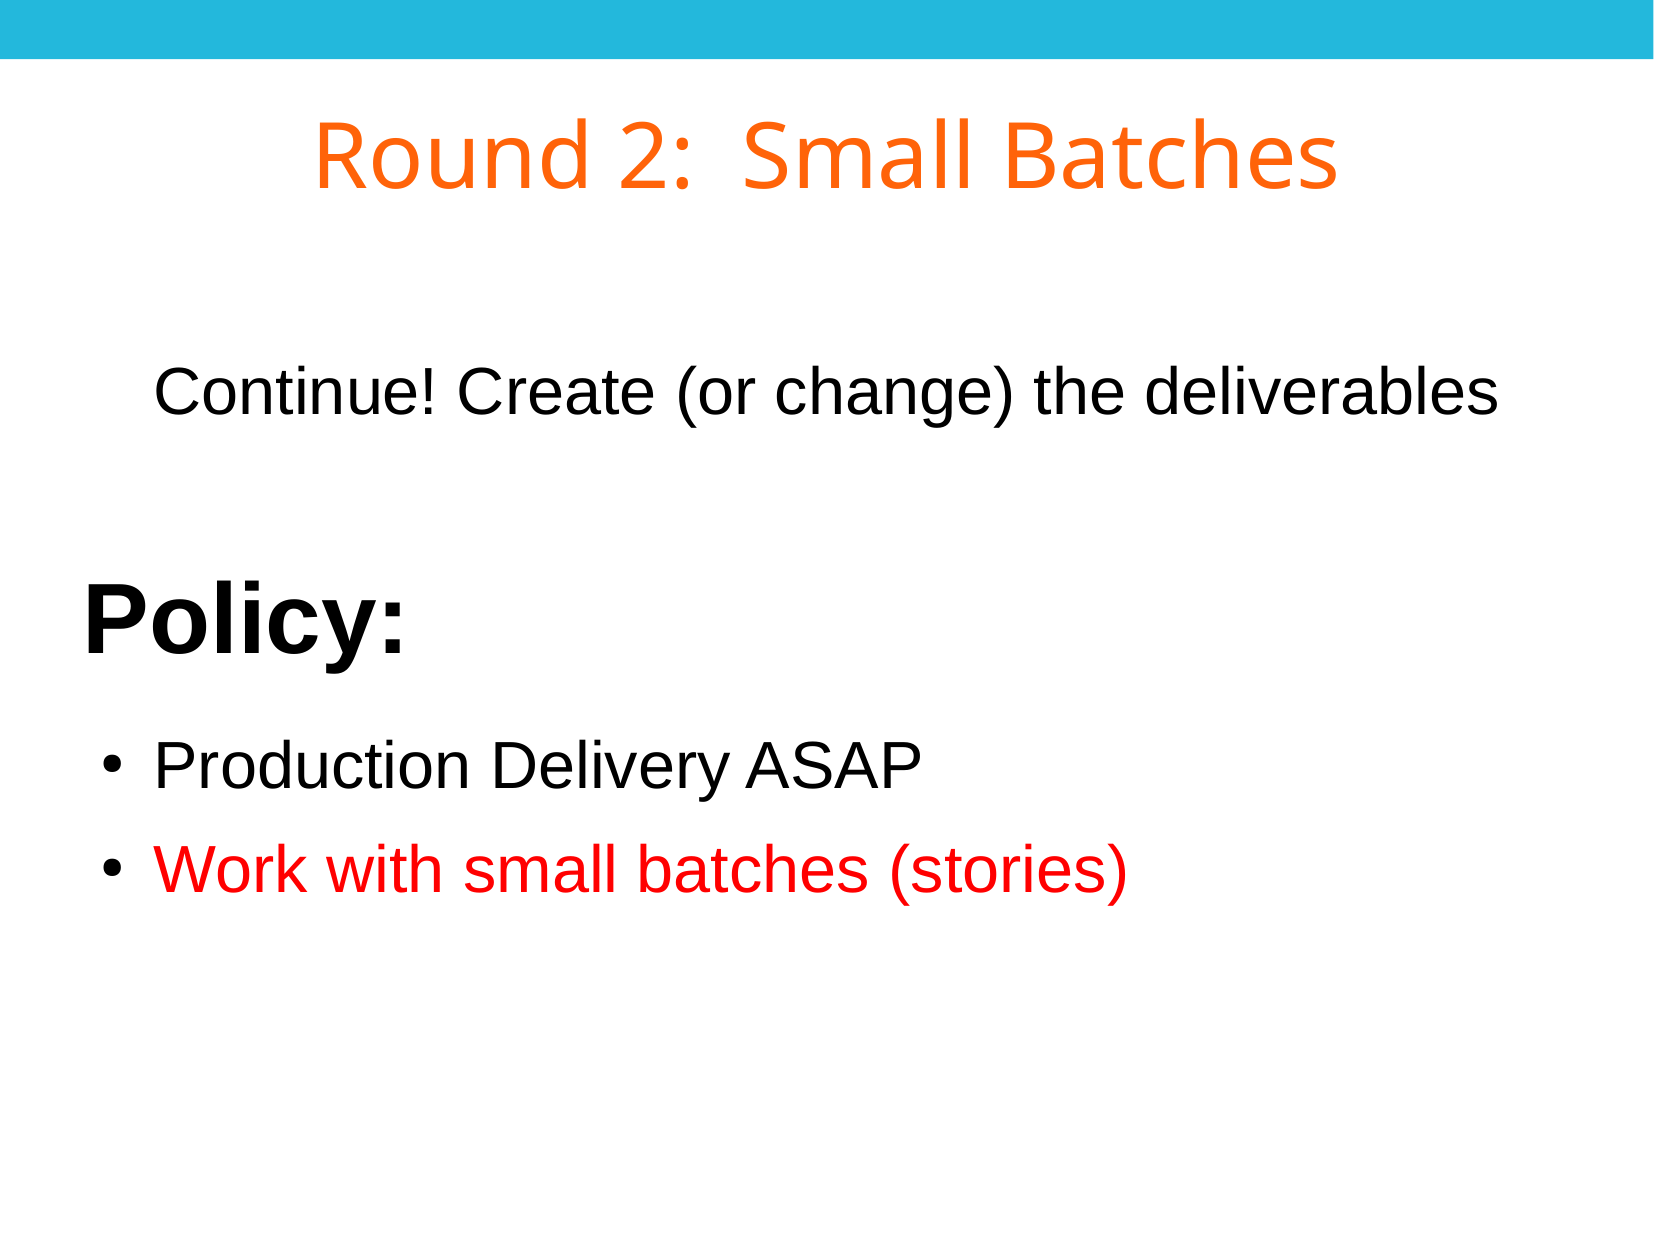

# Round 2: Small Batches
Continue! Create (or change) the deliverables
Policy:
Production Delivery ASAP
Work with small batches (stories)